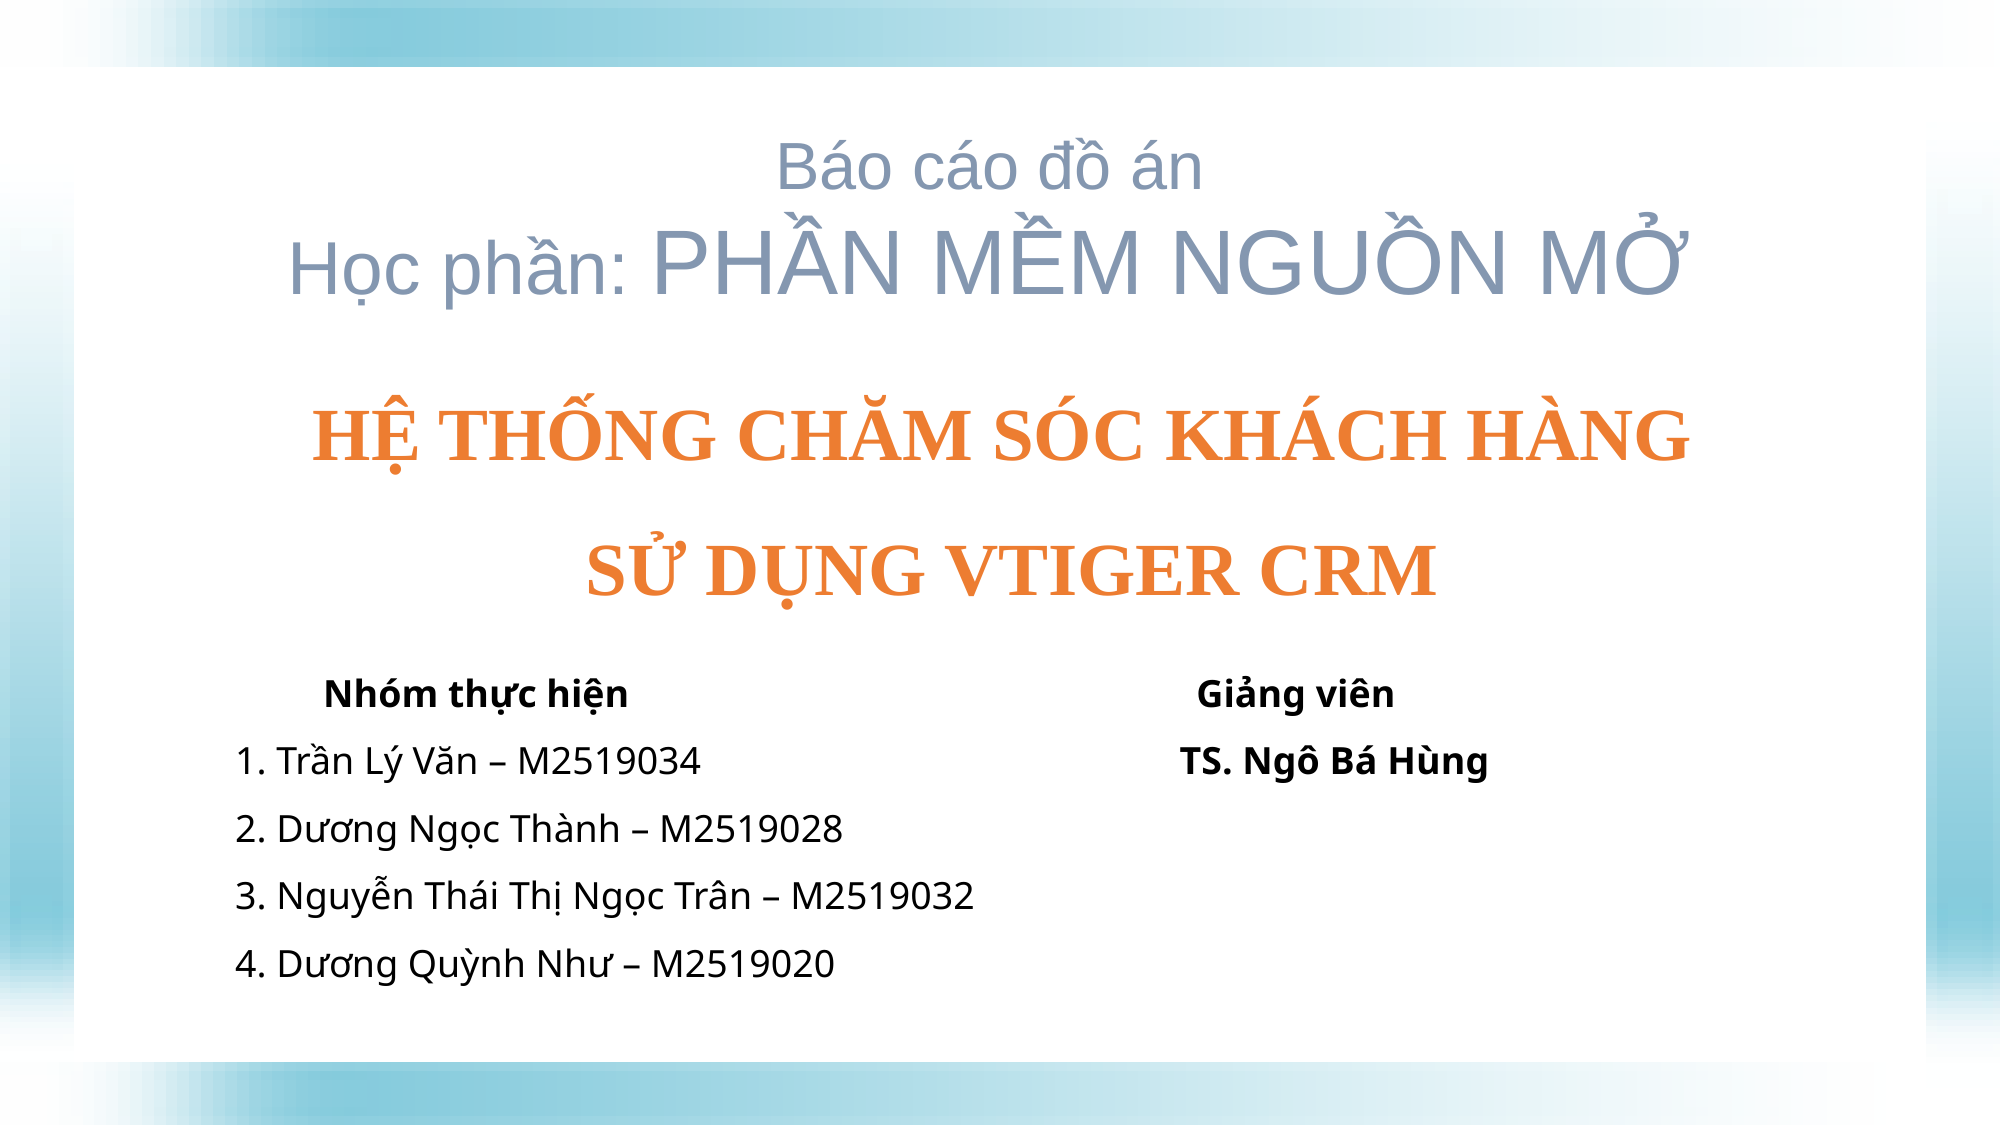

Báo cáo đồ án
Học phần: PHẦN MỀM NGUỒN MỞ
HỆ THỐNG CHĂM SÓC KHÁCH HÀNG
SỬ DỤNG VTIGER CRM
 Nhóm thực hiện		 			 Giảng viên
1. Trần Lý Văn – M2519034 	 			 TS. Ngô Bá Hùng
2. Dương Ngọc Thành – M2519028
3. Nguyễn Thái Thị Ngọc Trân – M2519032
4. Dương Quỳnh Như – M2519020